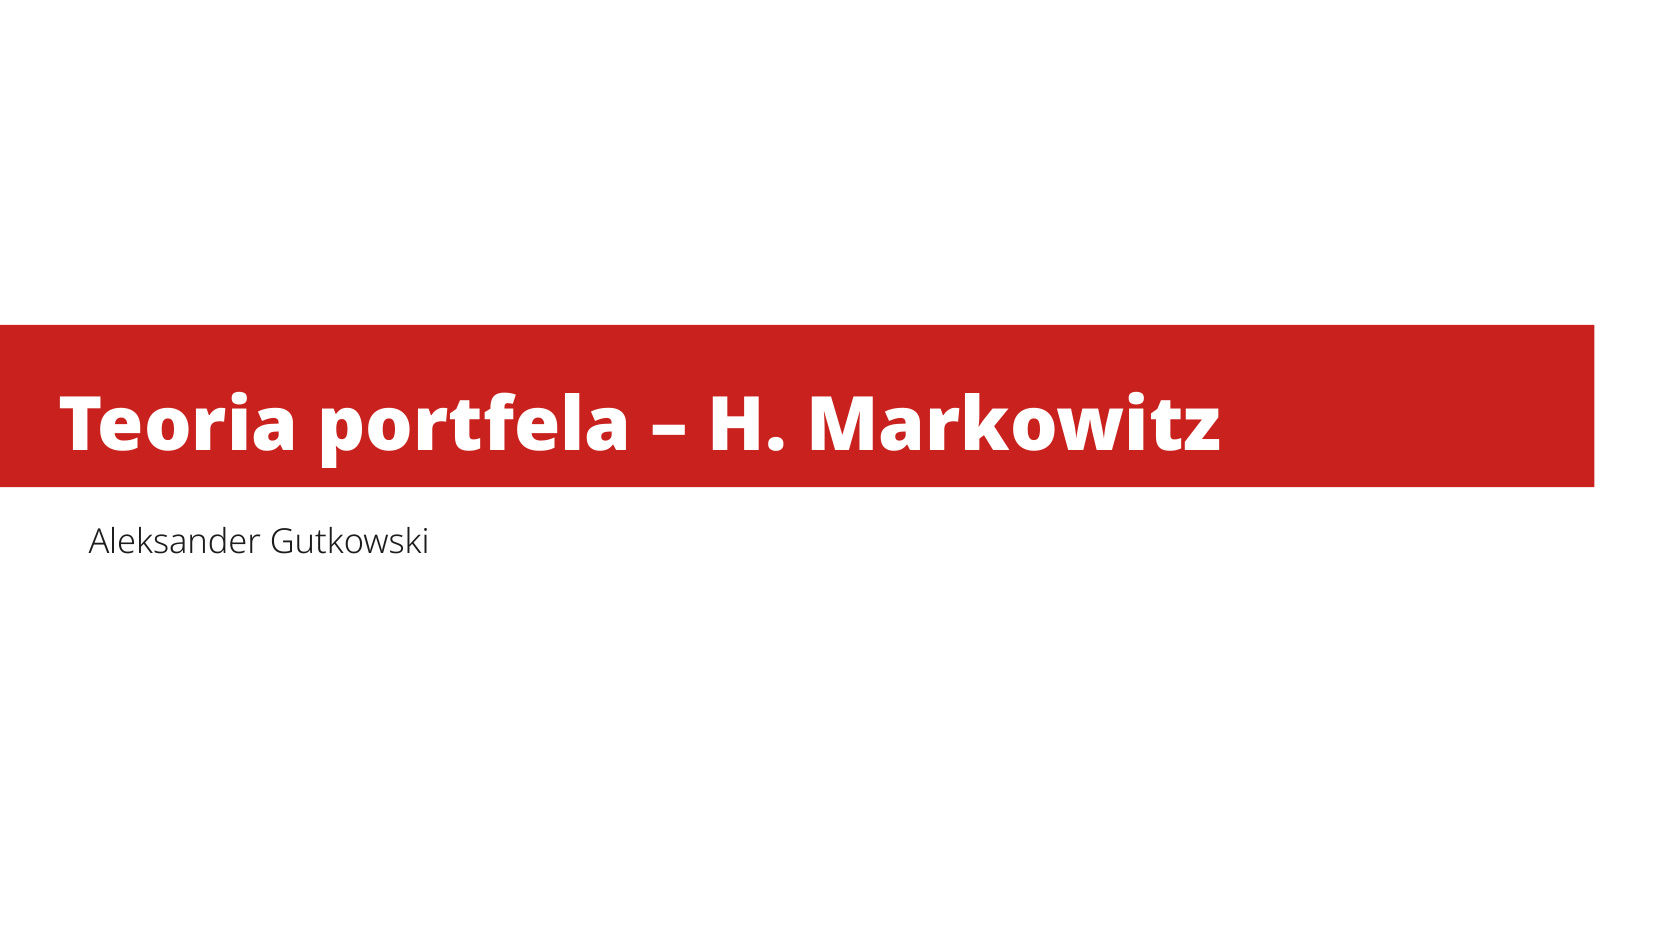

# Teoria portfela – H. Markowitz
Aleksander Gutkowski